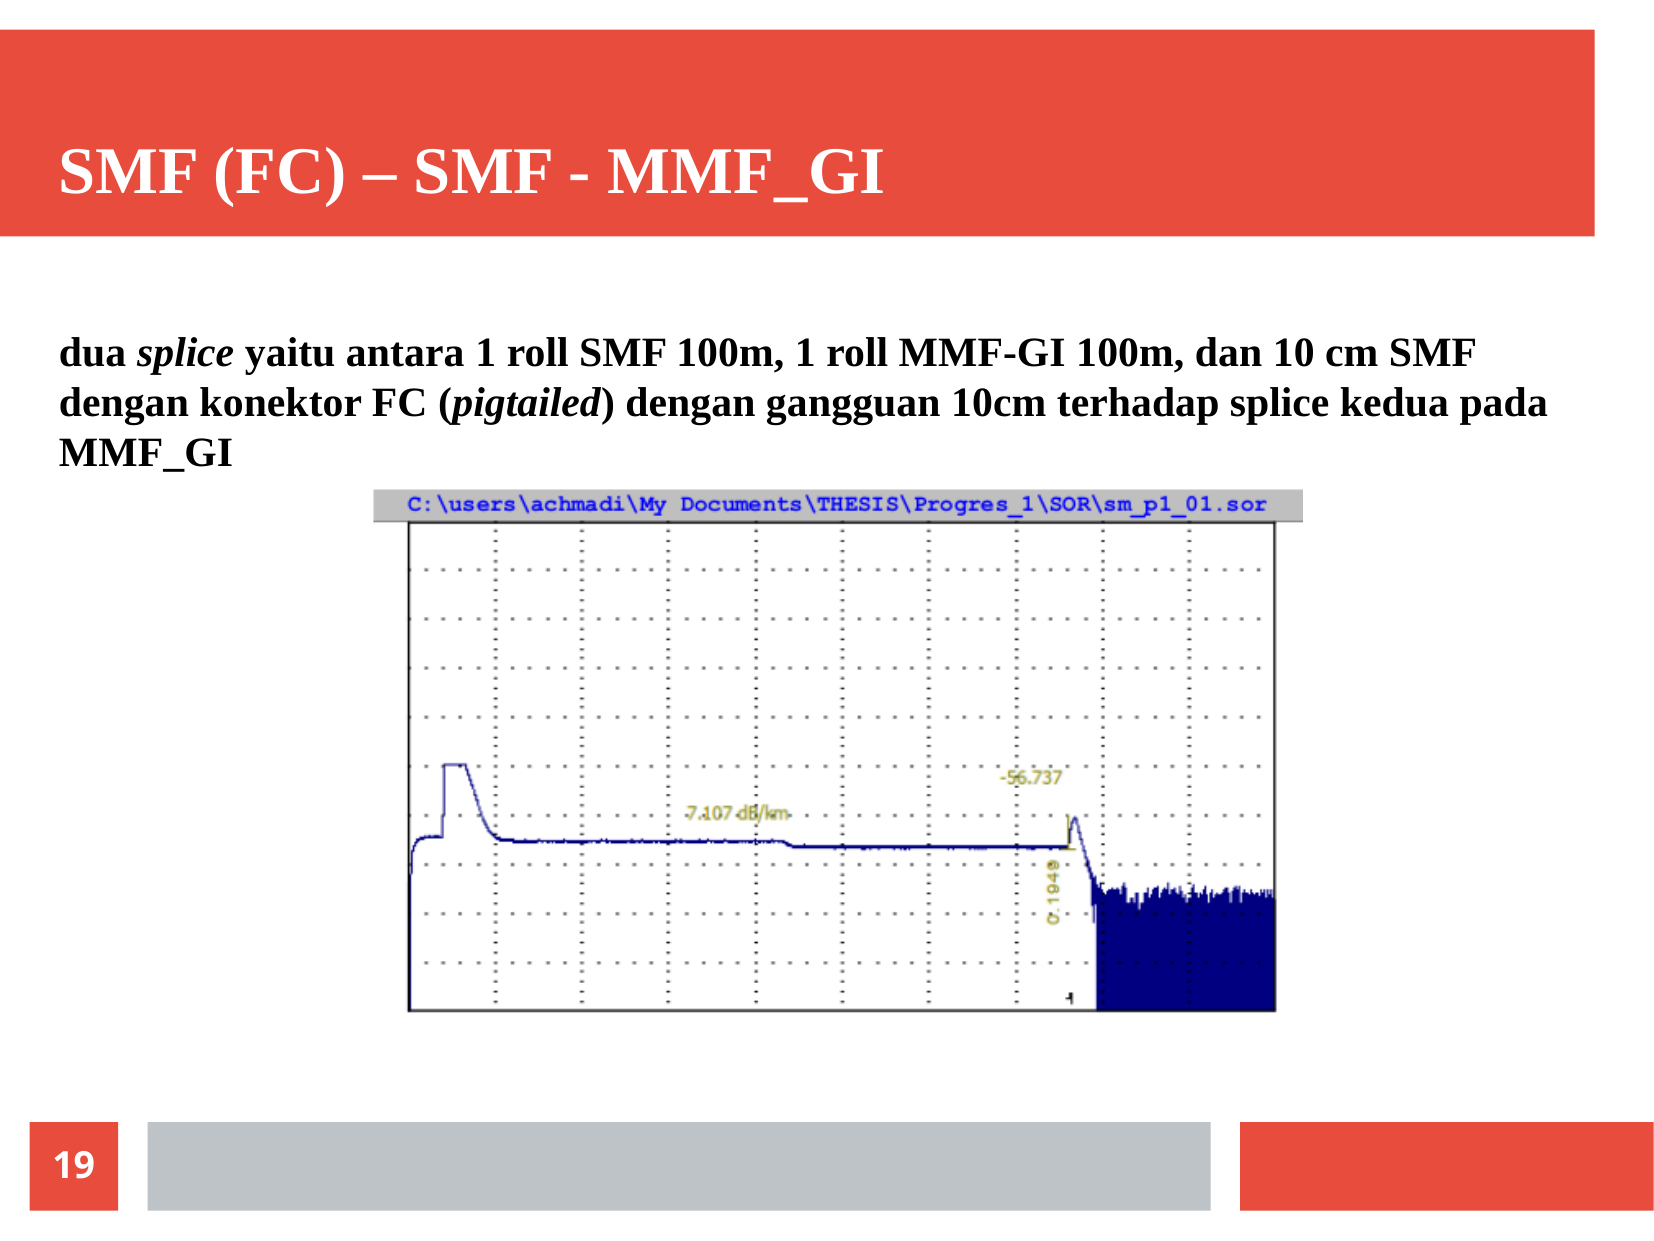

# SMF (FC) – SMF - MMF_GI
dua splice yaitu antara 1 roll SMF 100m, 1 roll MMF-GI 100m, dan 10 cm SMF dengan konektor FC (pigtailed) dengan gangguan 10cm terhadap splice kedua pada MMF_GI